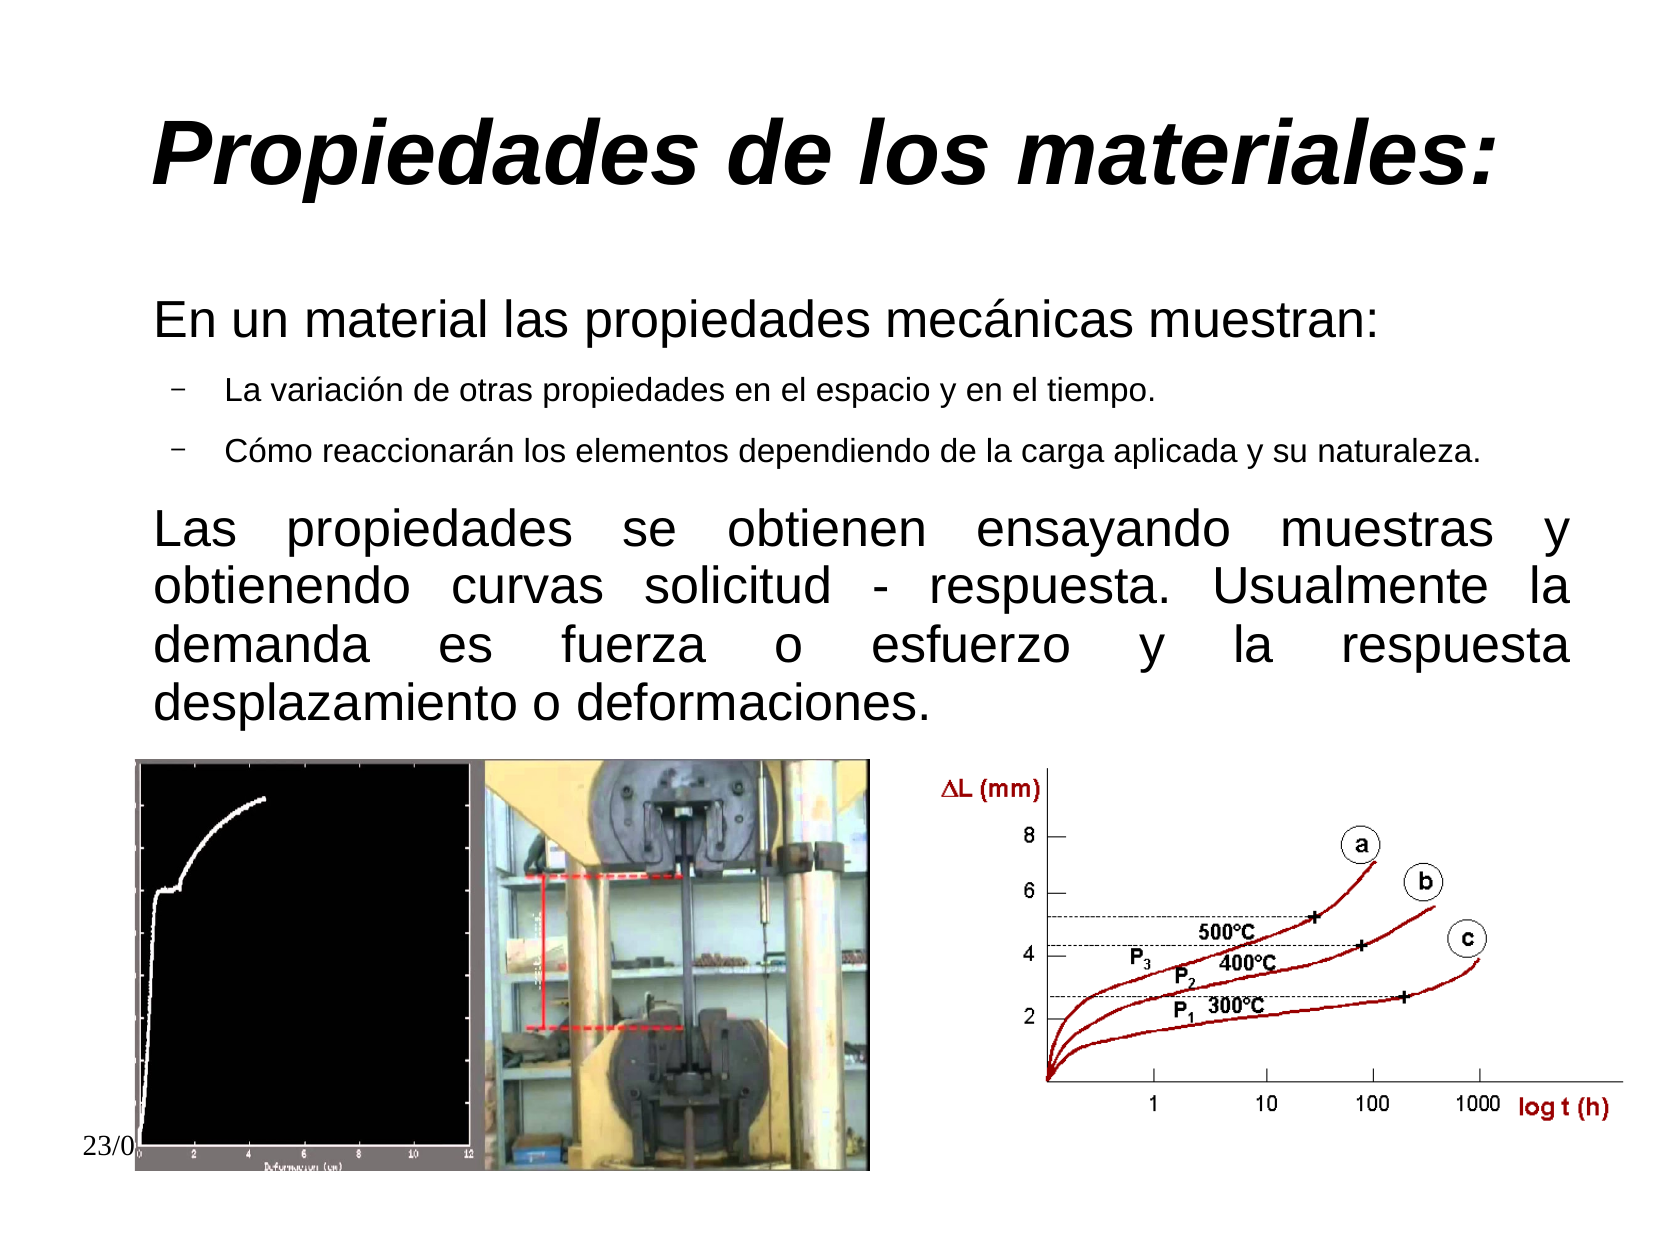

# Propiedades de los materiales:
En un material las propiedades mecánicas muestran:
La variación de otras propiedades en el espacio y en el tiempo.
Cómo reaccionarán los elementos dependiendo de la carga aplicada y su naturaleza.
Las propiedades se obtienen ensayando muestras y obtienendo curvas solicitud - respuesta. Usualmente la demanda es fuerza o esfuerzo y la respuesta desplazamiento o deformaciones.